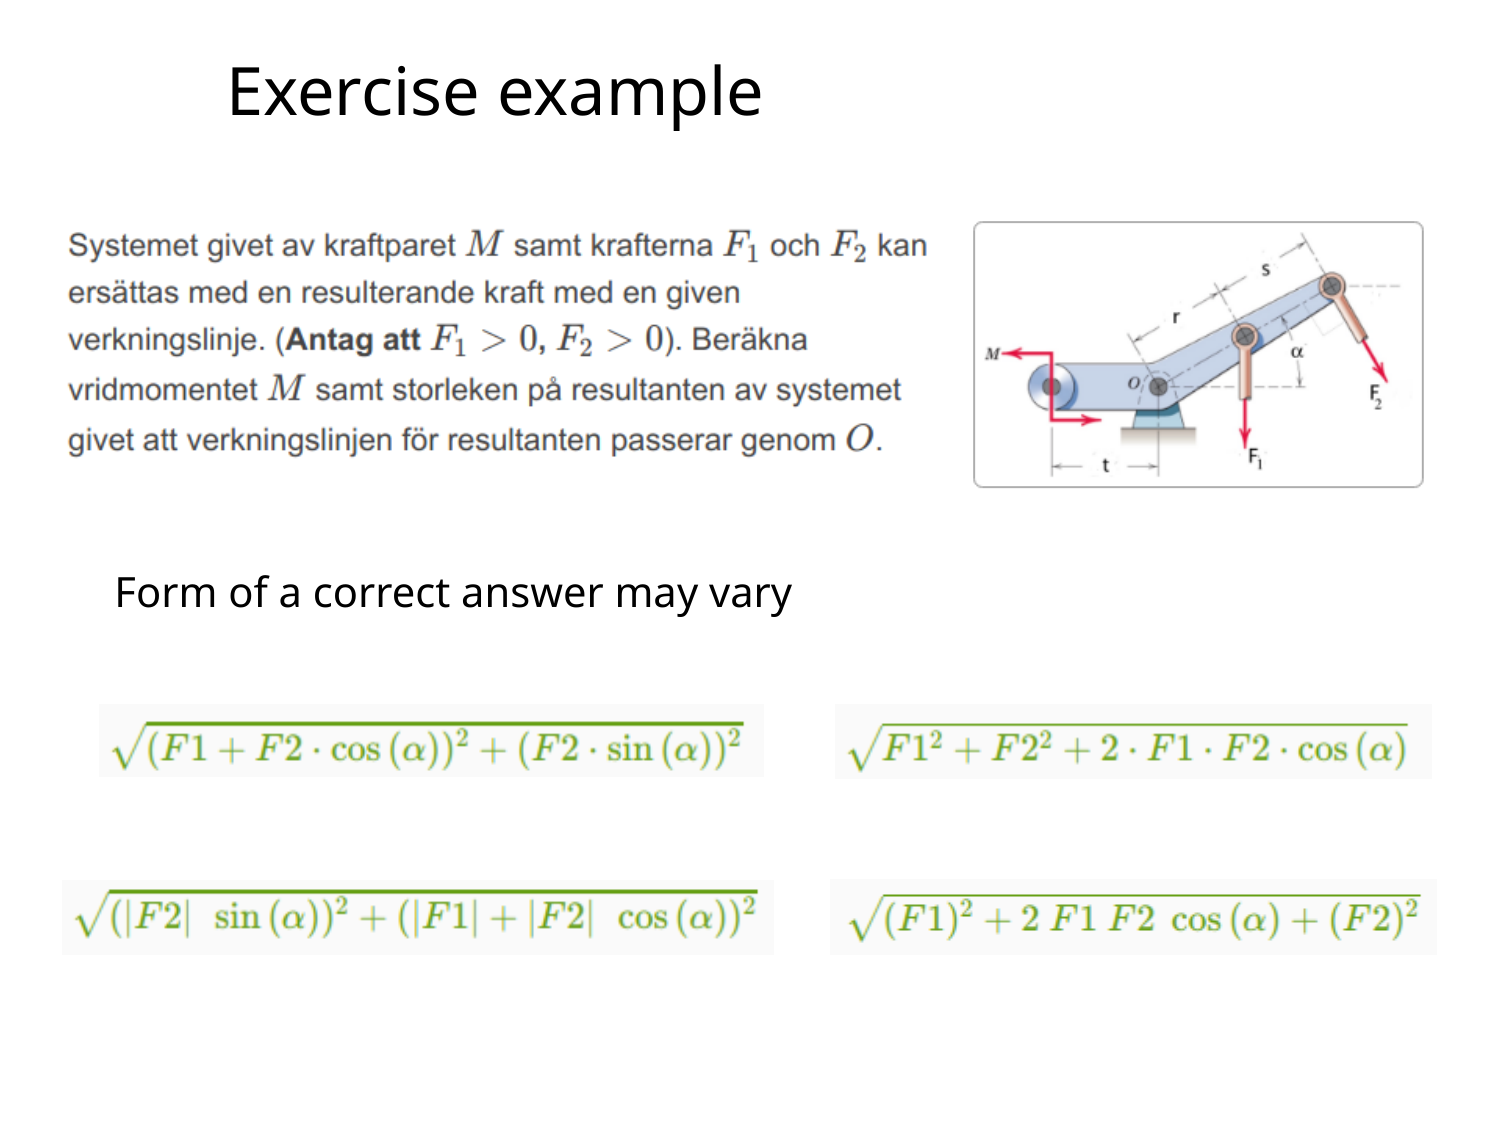

Exercise example
Form of a correct answer may vary